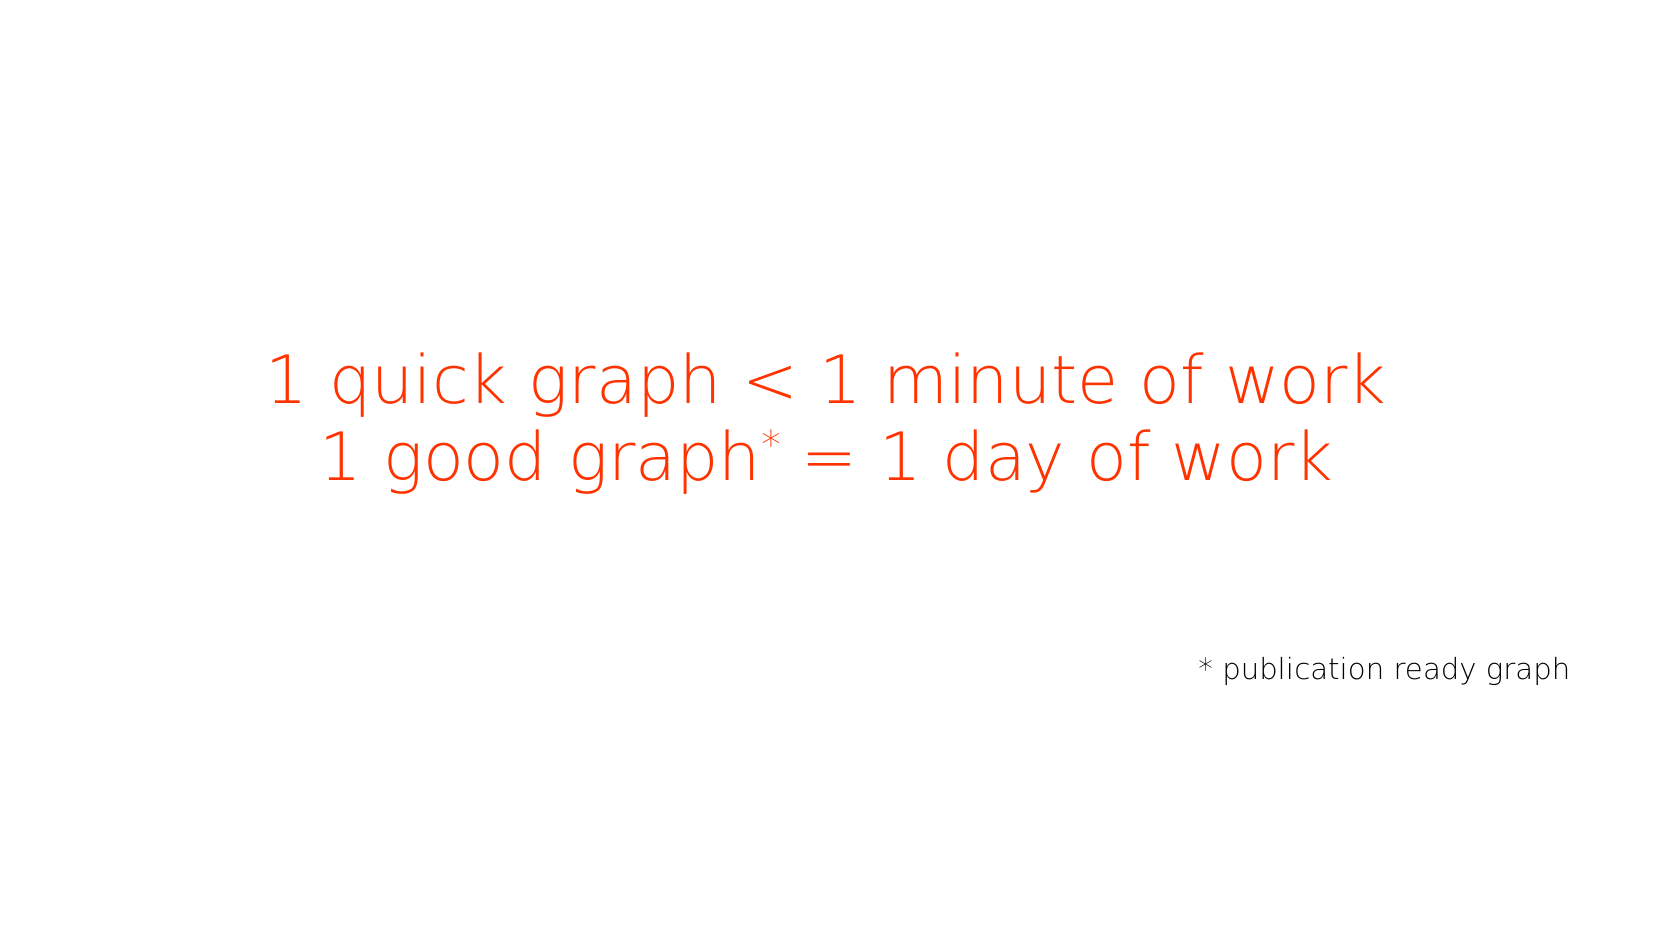

# 1 quick graph < 1 minute of work
1 good graph* = 1 day of work
* publication ready graph